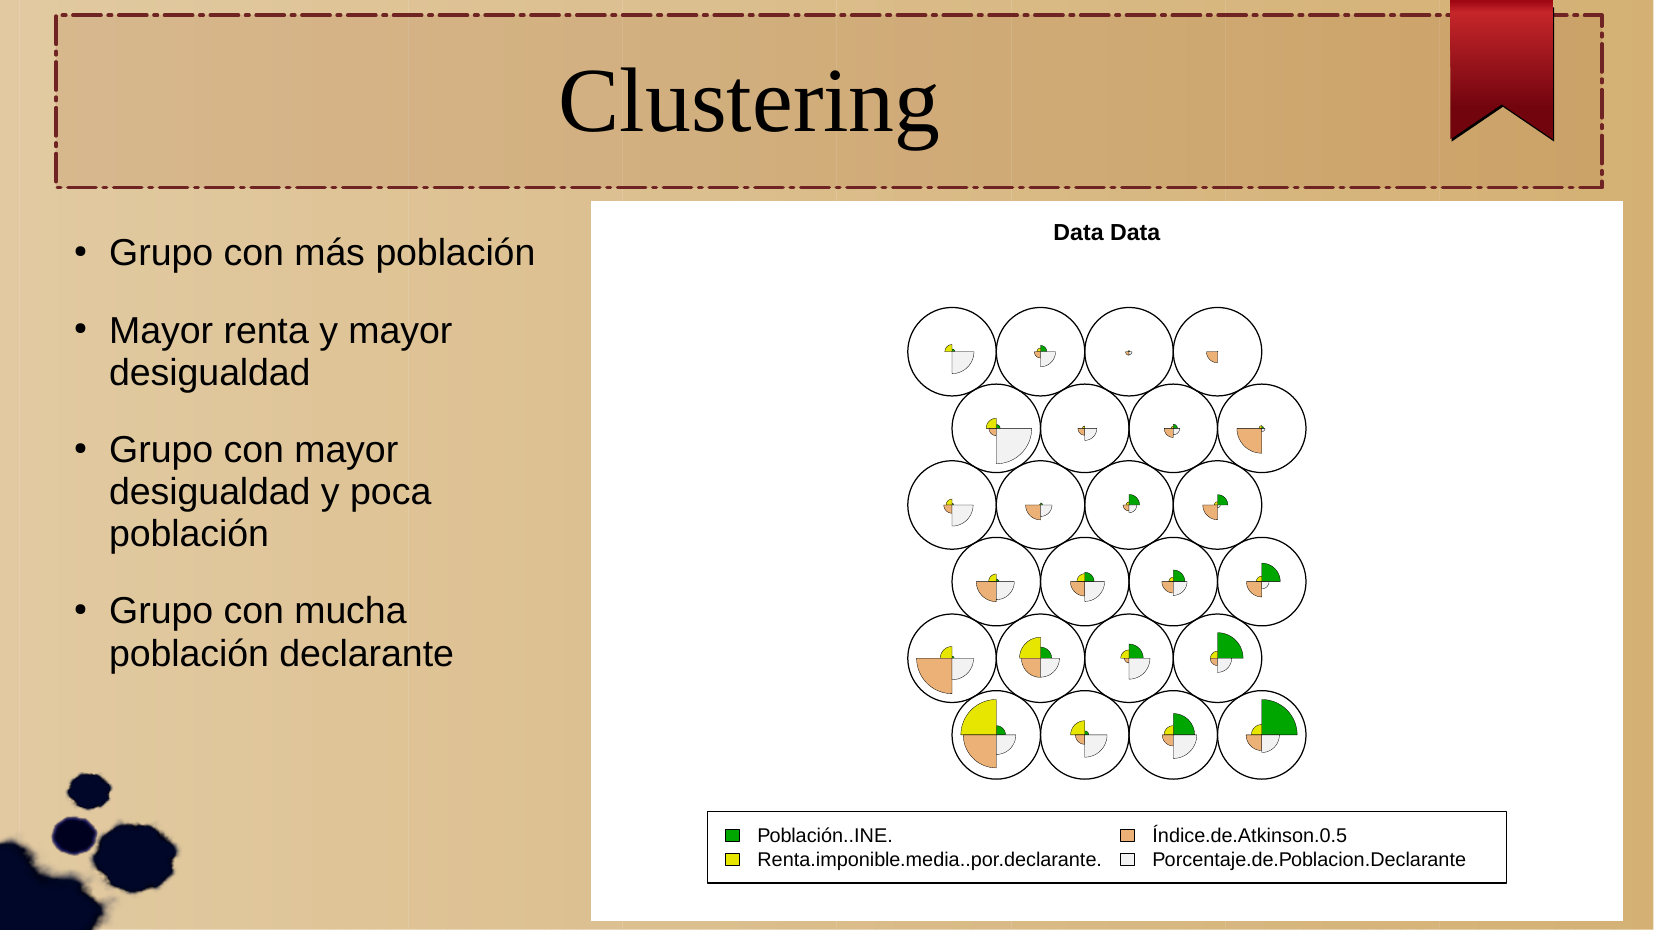

# Clustering
Grupo con más población
Mayor renta y mayor desigualdad
Grupo con mayor desigualdad y poca población
Grupo con mucha población declarante